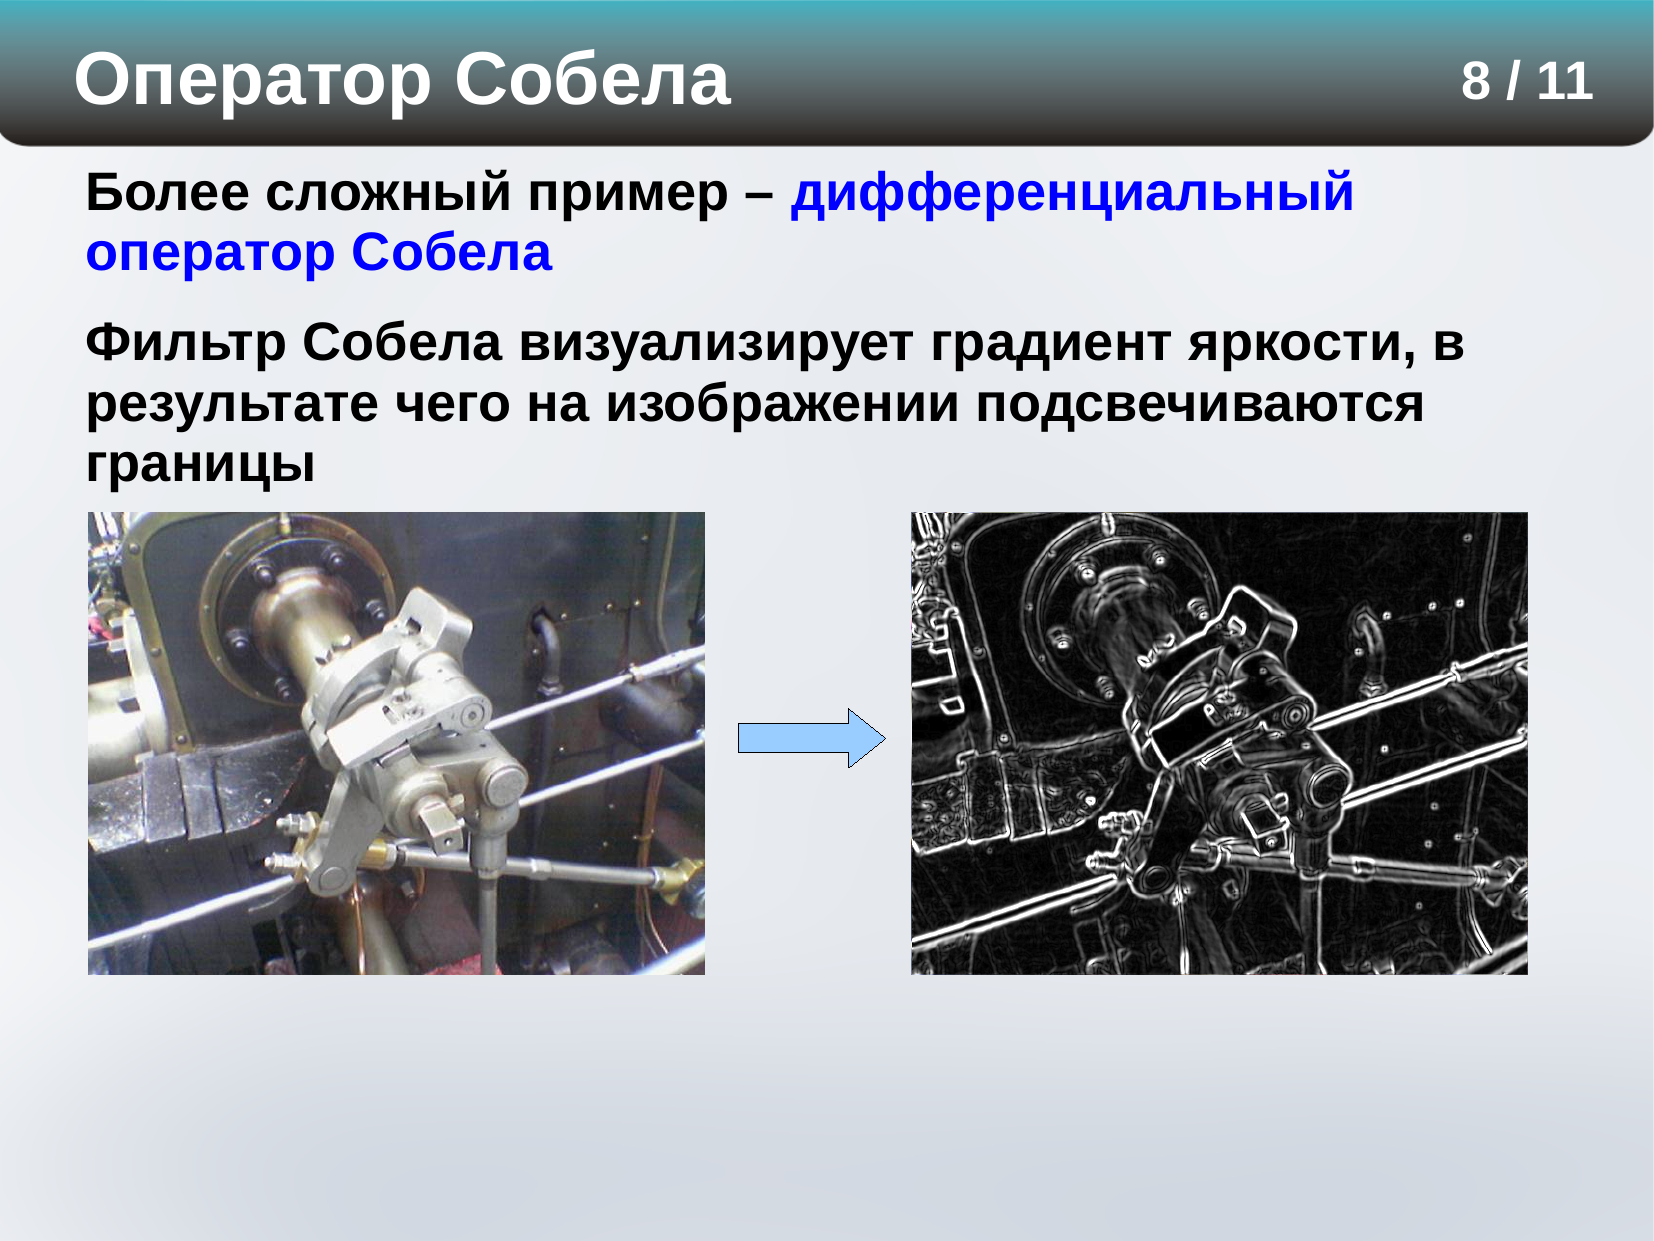

Оператор Собела
Более сложный пример – дифференциальный оператор Собела
Фильтр Собела визуализирует градиент яркости, в результате чего на изображении подсвечиваются границы